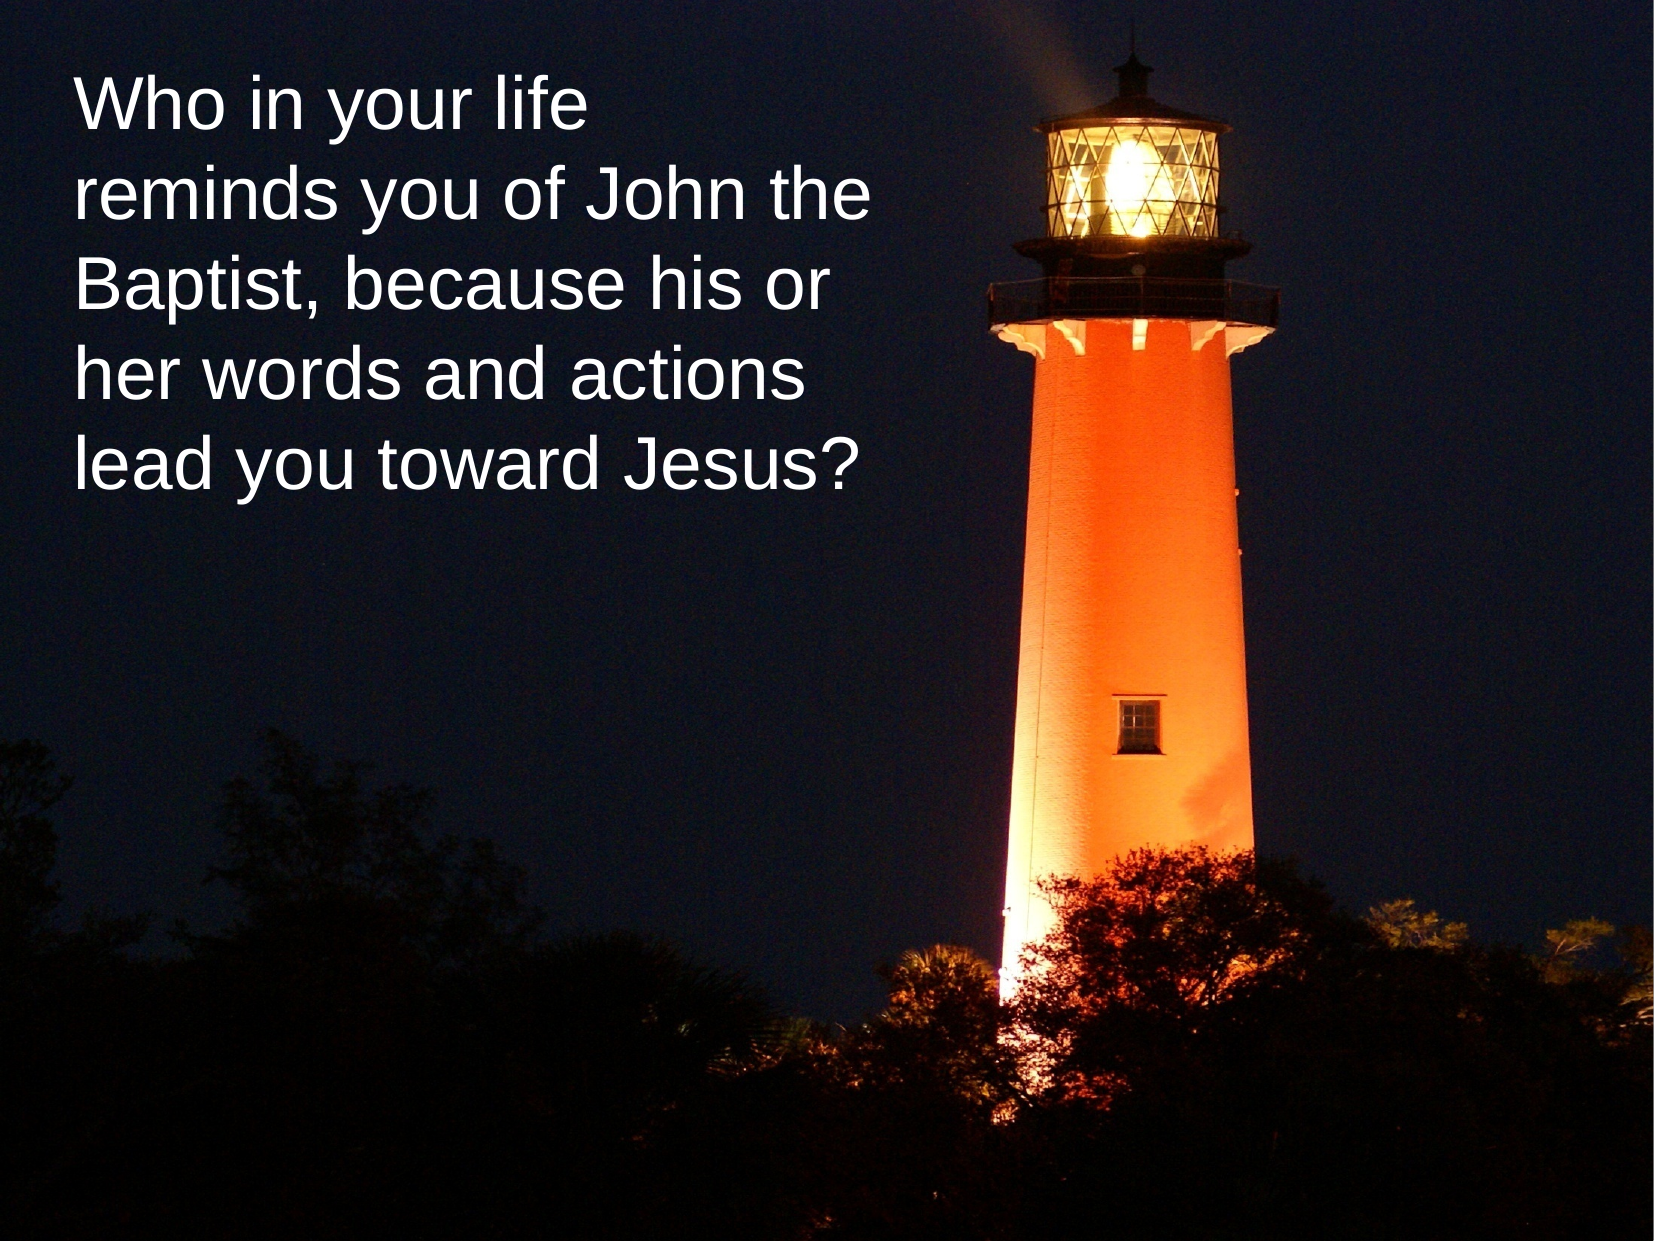

Who in your life reminds you of John the Baptist, because his or her words and actions lead you toward Jesus?